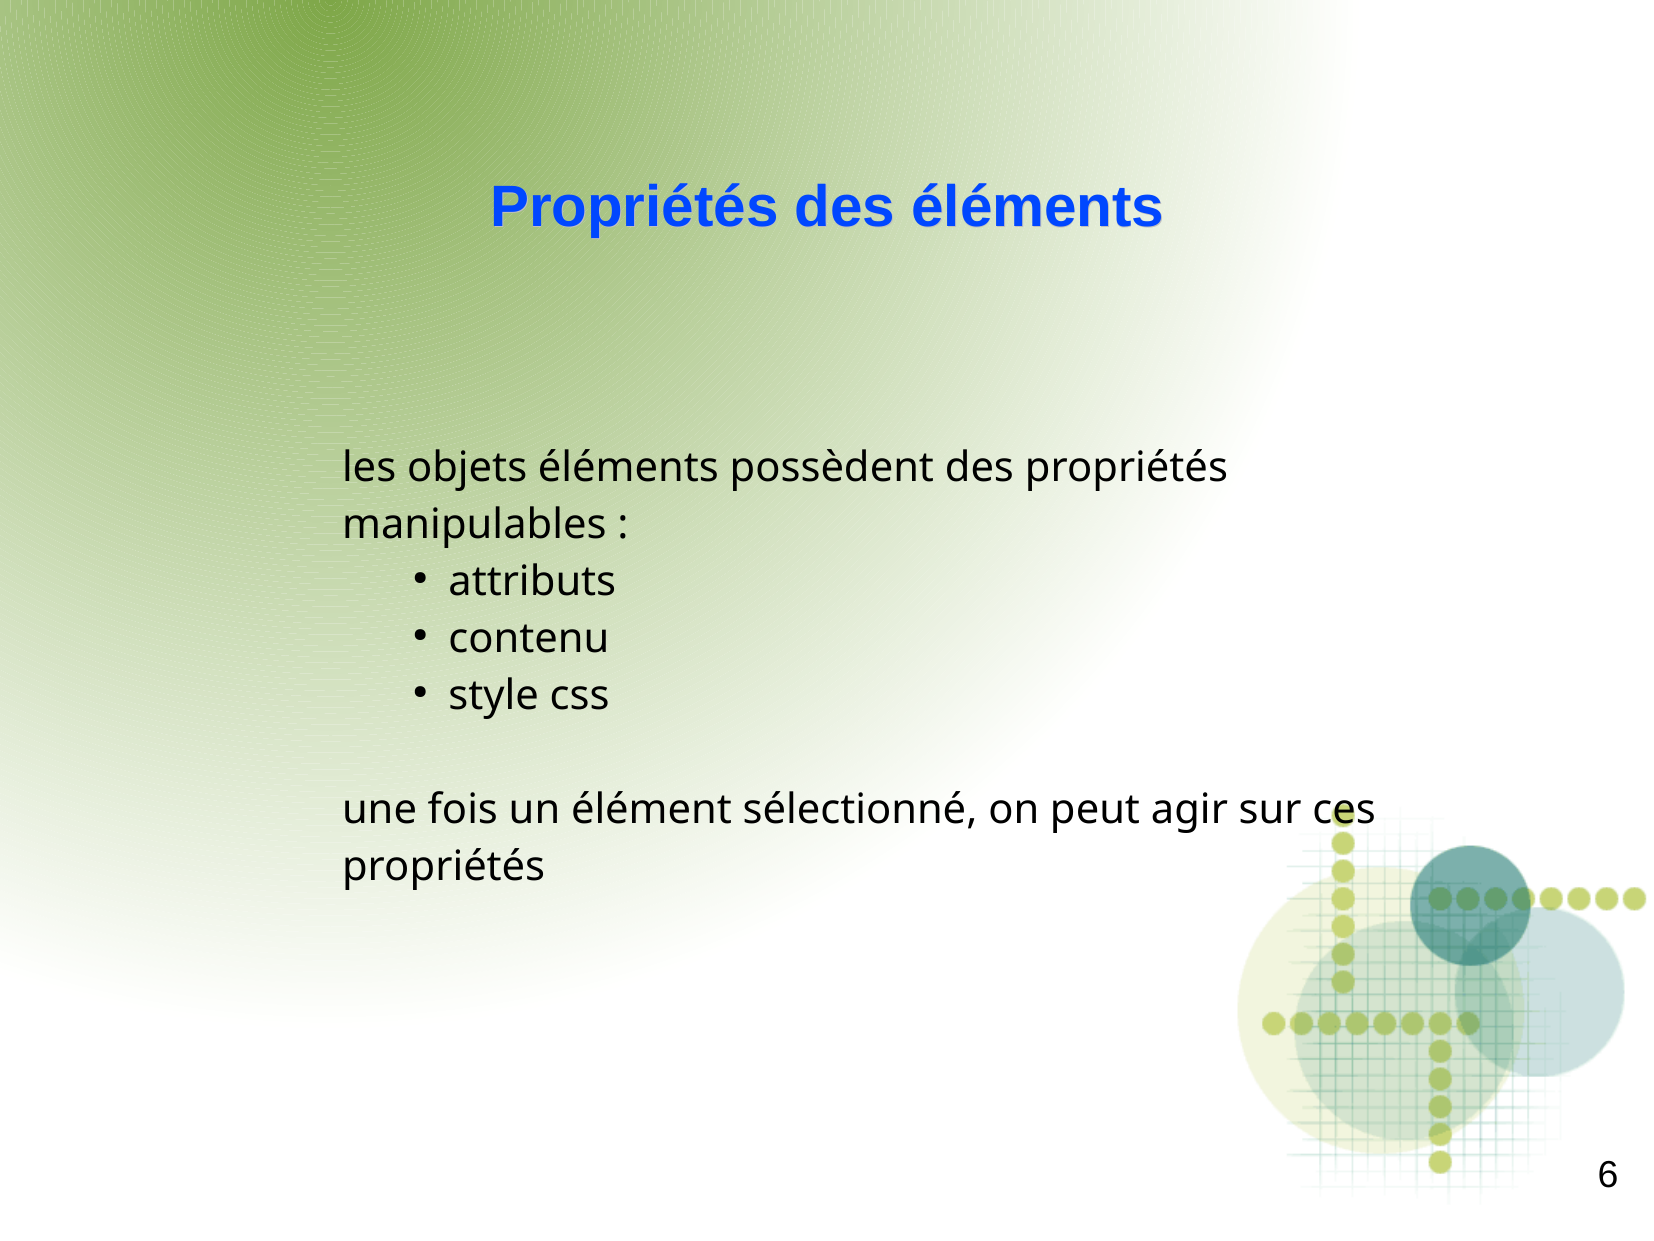

# Propriétés des éléments
les objets éléments possèdent des propriétés manipulables :
attributs
contenu
style css
une fois un élément sélectionné, on peut agir sur ces propriétés